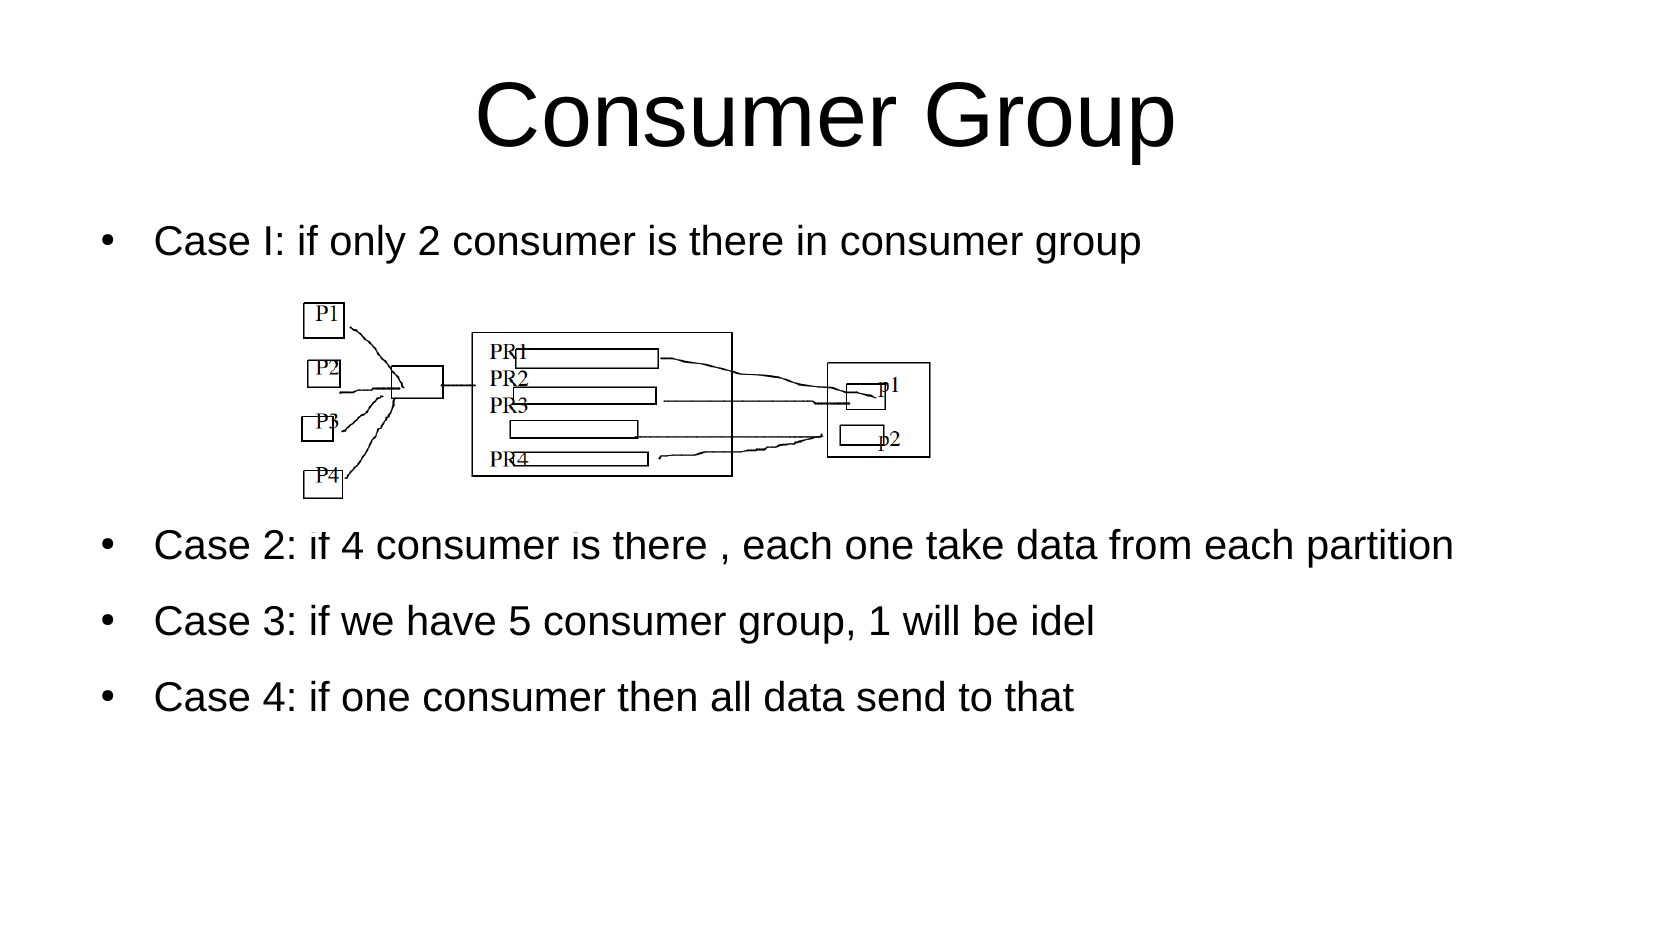

# Consumer Group
Case I: if only 2 consumer is there in consumer group
Case 2: if 4 consumer is there , each one take data from each partition
Case 3: if we have 5 consumer group, 1 will be idel
Case 4: if one consumer then all data send to that